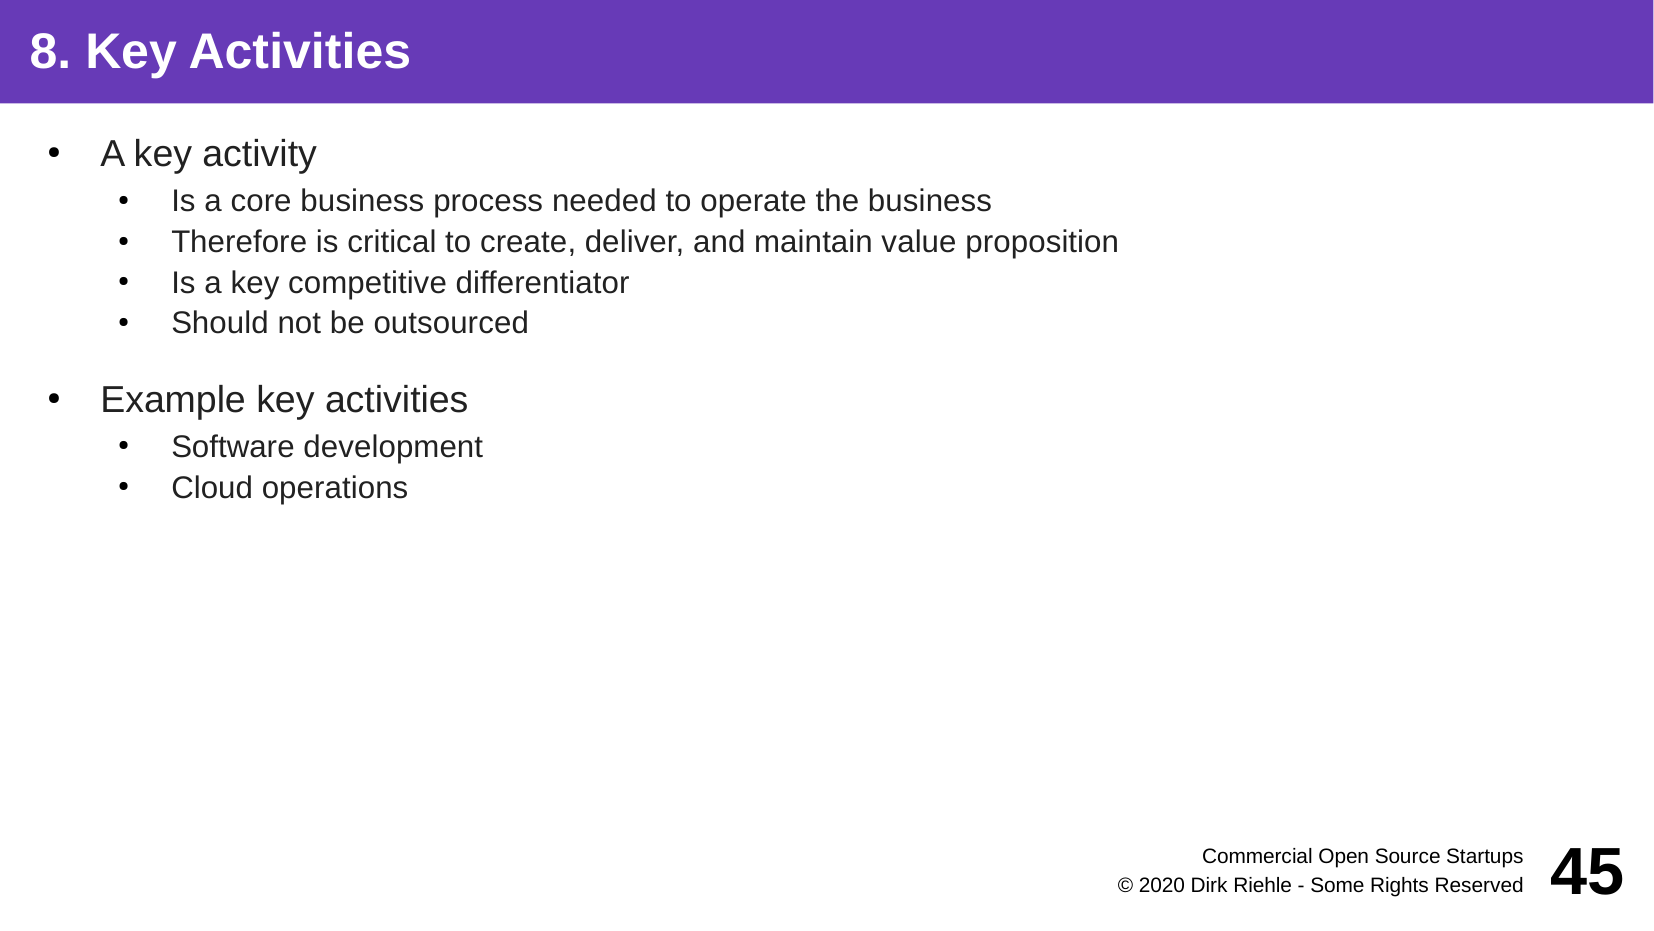

# 8. Key Activities
A key activity
Is a core business process needed to operate the business
Therefore is critical to create, deliver, and maintain value proposition
Is a key competitive differentiator
Should not be outsourced
Example key activities
Software development
Cloud operations
Commercial Open Source Startups
45
© 2020 Dirk Riehle - Some Rights Reserved